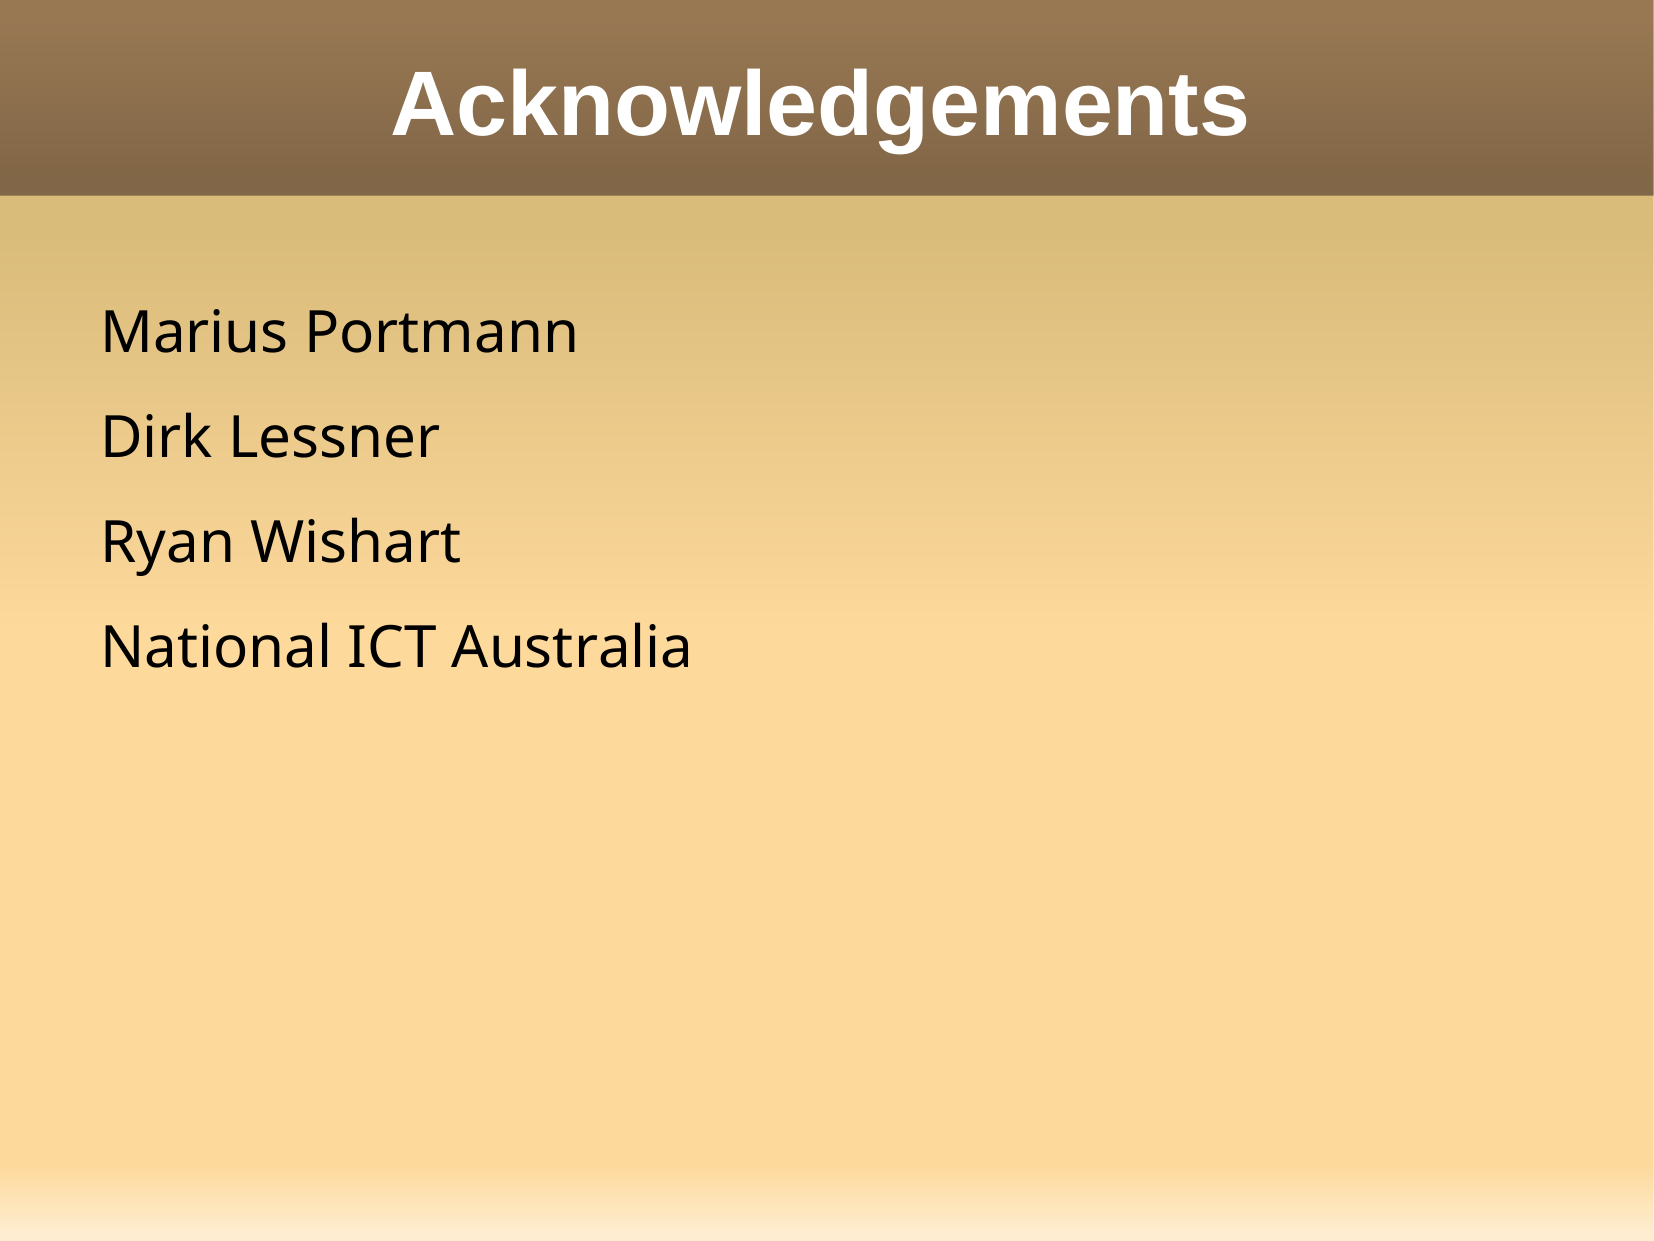

# Acknowledgements
Marius Portmann
Dirk Lessner
Ryan Wishart
National ICT Australia